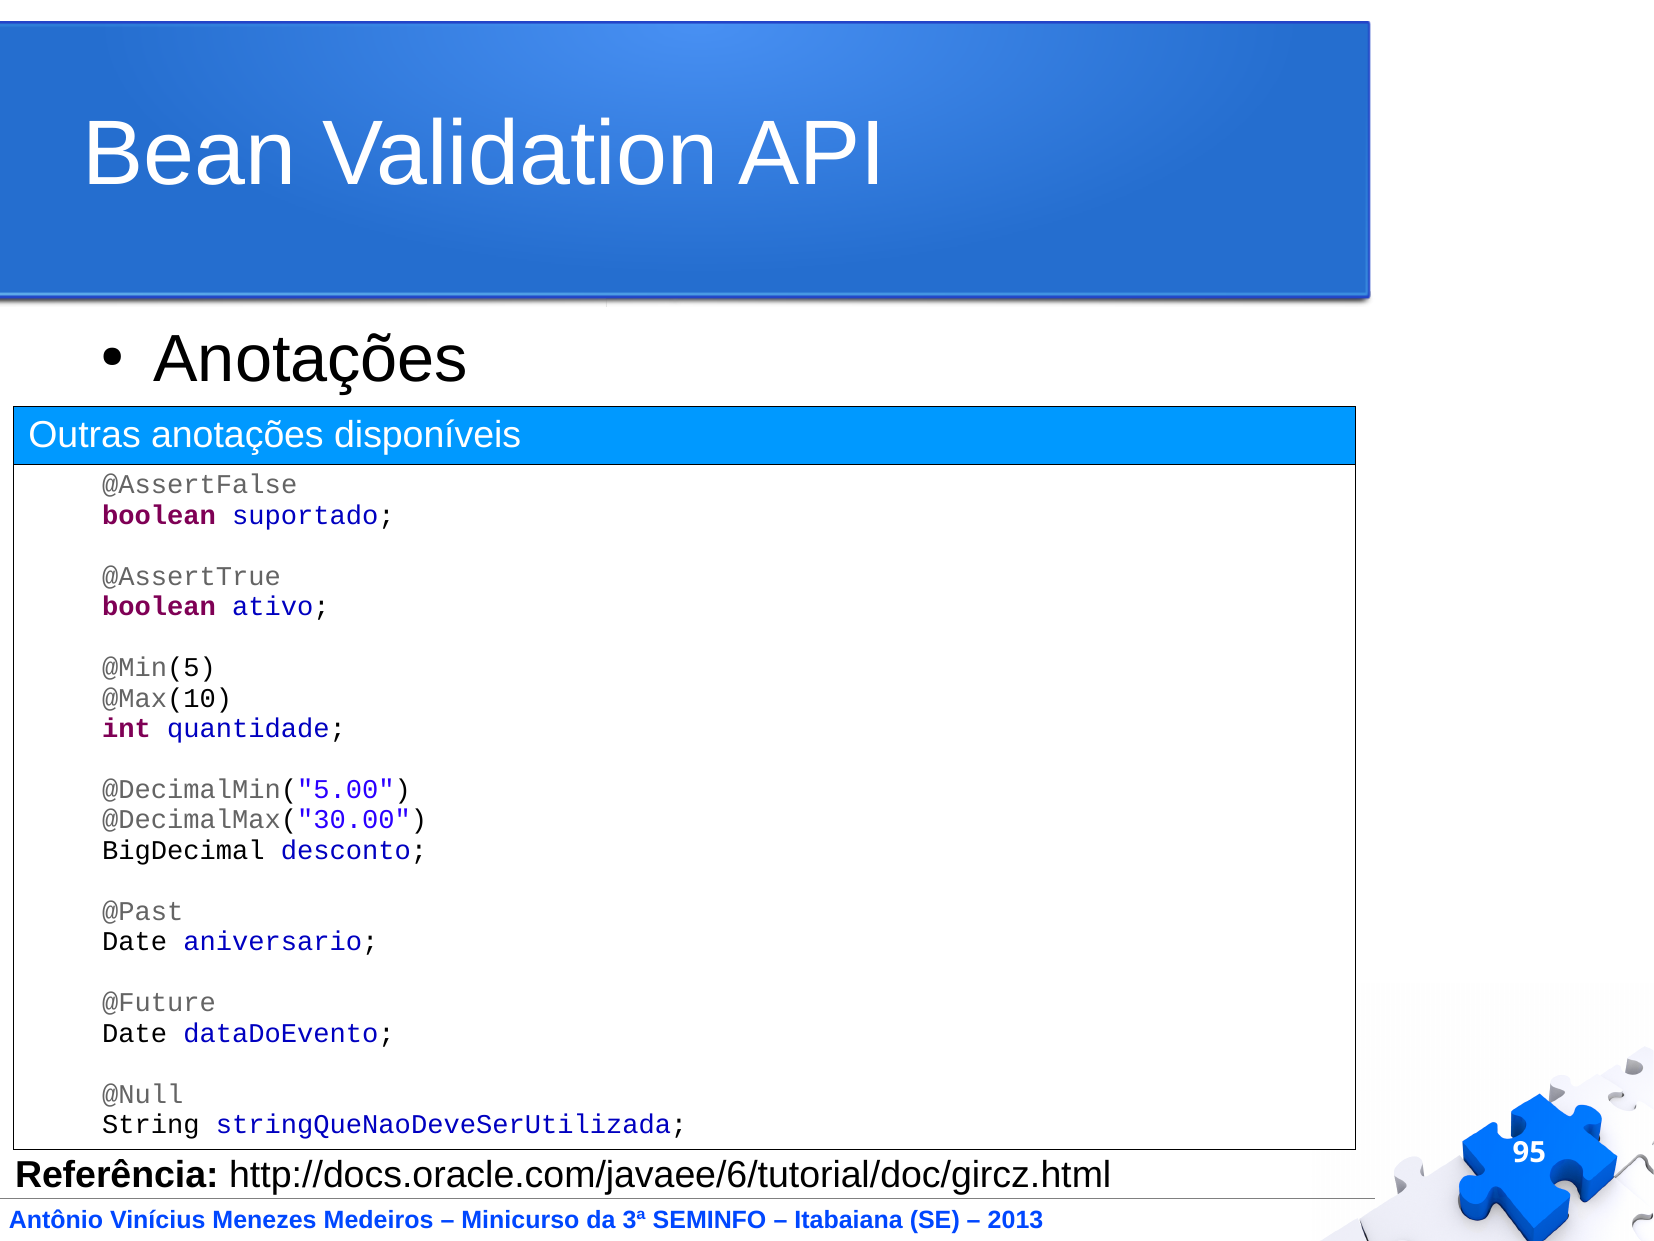

# Bean Validation API
Anotações
| Outras anotações disponíveis |
| --- |
| @AssertFalse boolean suportado; @AssertTrue boolean ativo; @Min(5) @Max(10) int quantidade; @DecimalMin("5.00") @DecimalMax("30.00") BigDecimal desconto; @Past Date aniversario; @Future Date dataDoEvento; @Null String stringQueNaoDeveSerUtilizada; |
95
Referência: http://docs.oracle.com/javaee/6/tutorial/doc/gircz.html